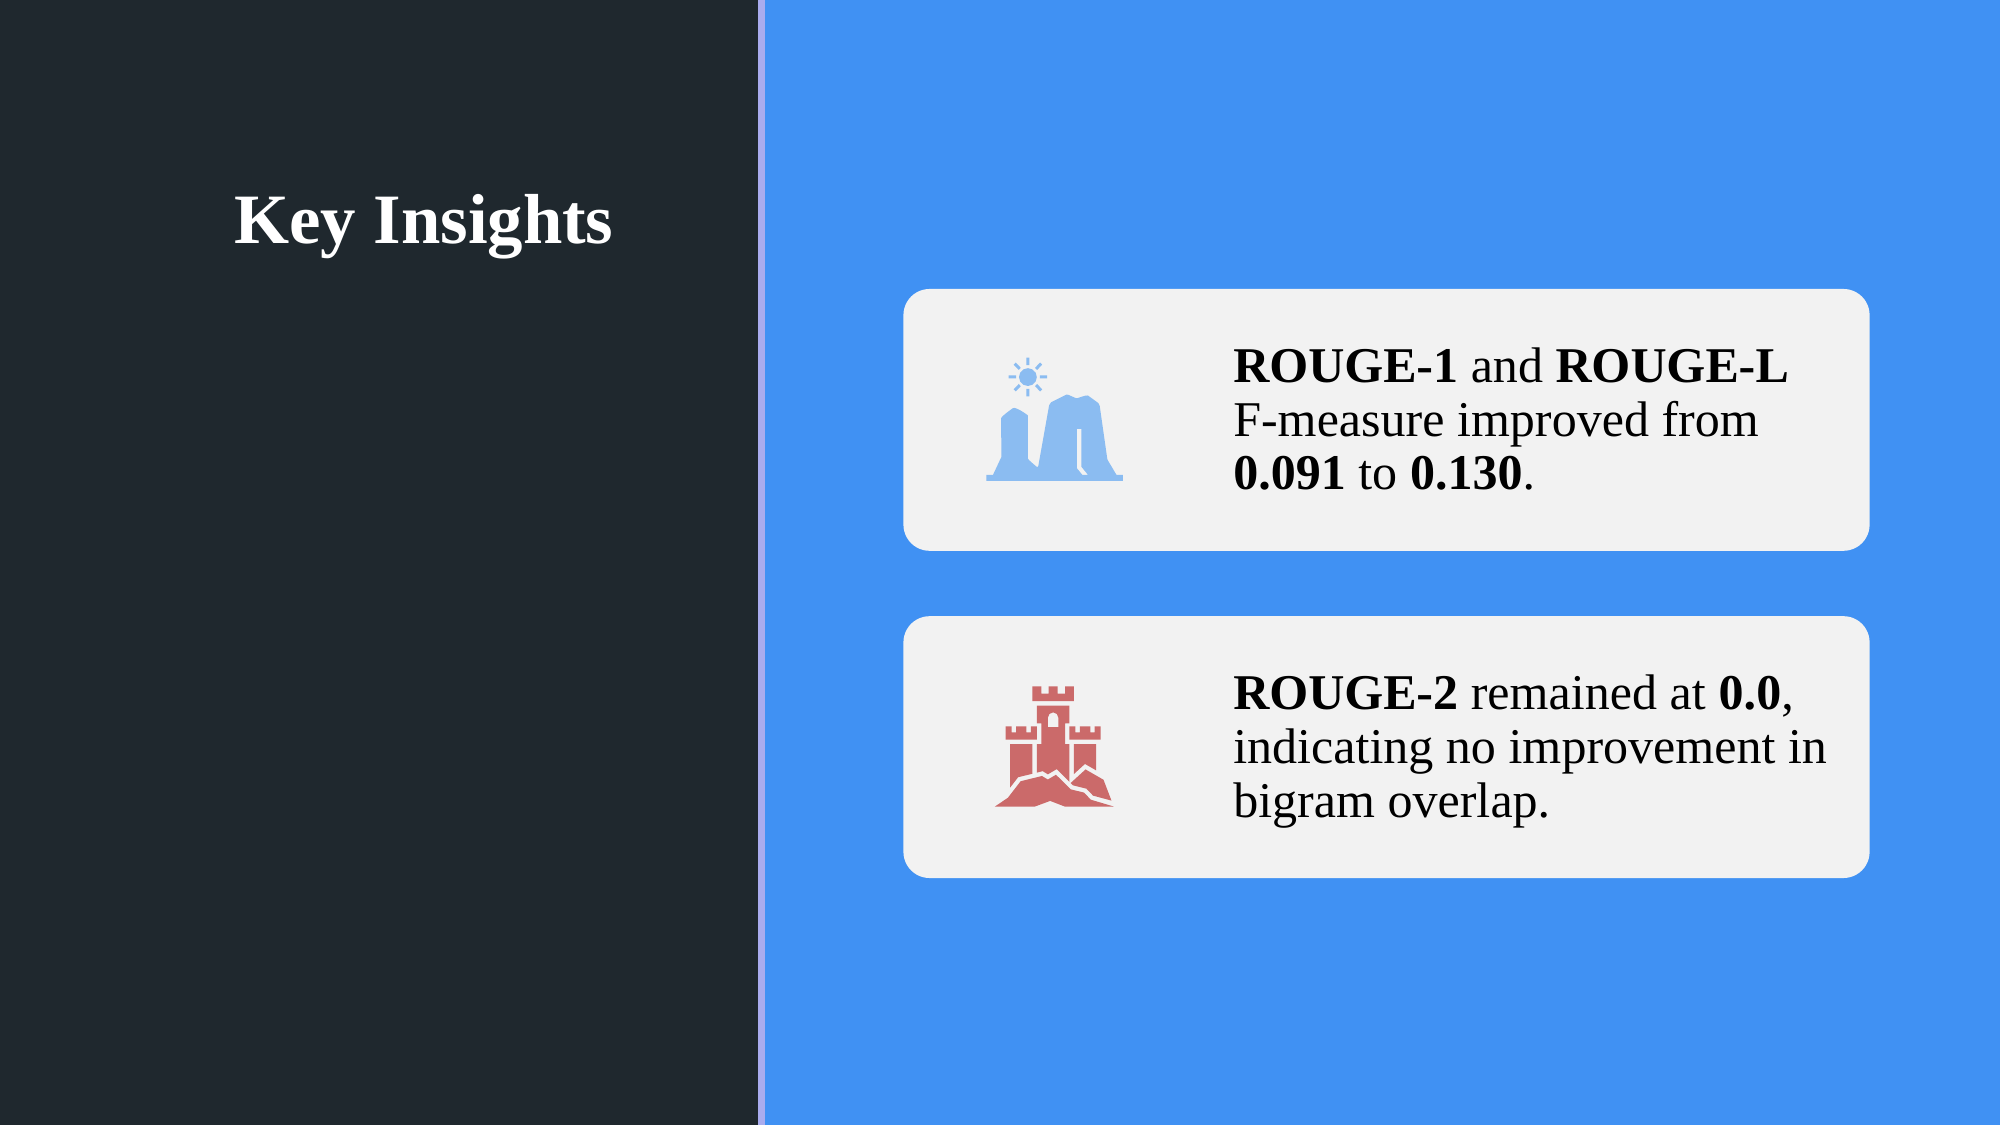

# Key Insights
ROUGE-1 and ROUGE-L F-measure improved from 0.091 to 0.130.
ROUGE-2 remained at 0.0, indicating no improvement in bigram overlap.